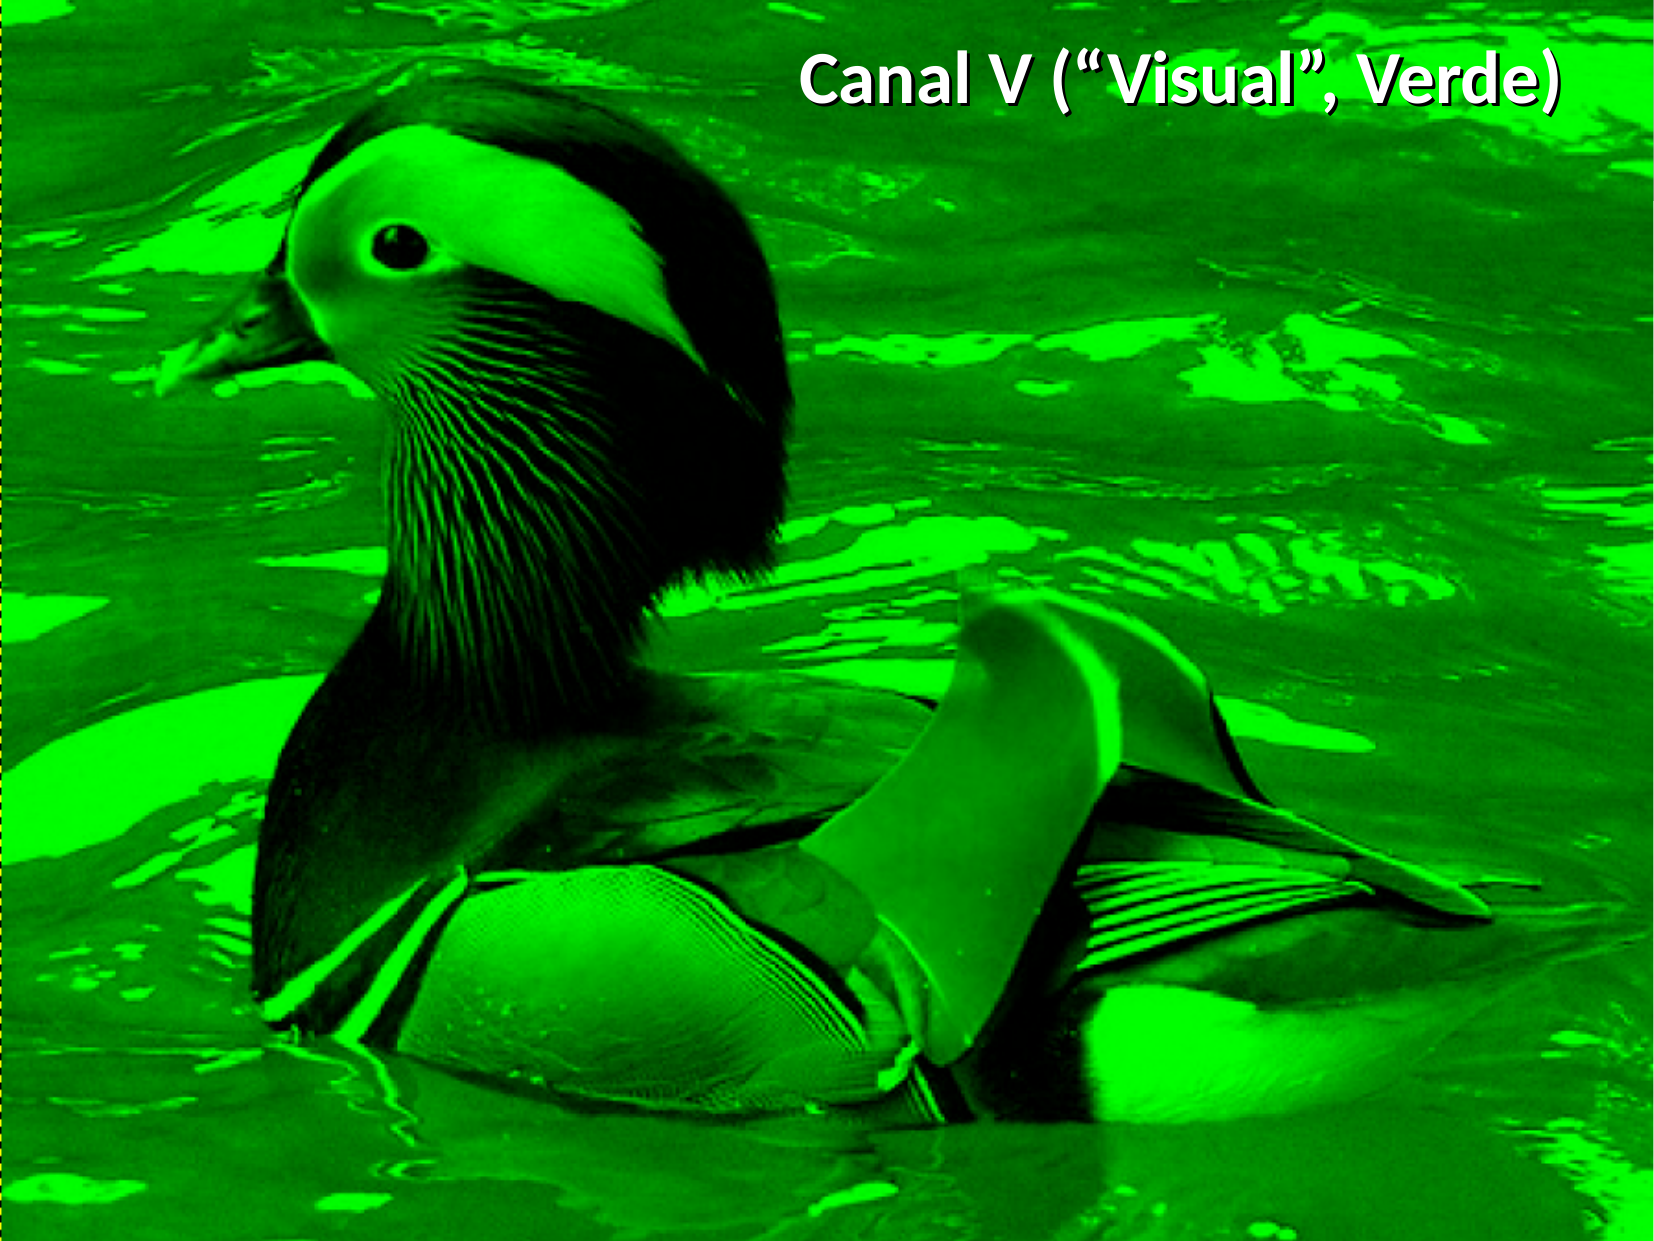

# Canal V (“Visual”, Verde)
Astronomía (Asorey)
18